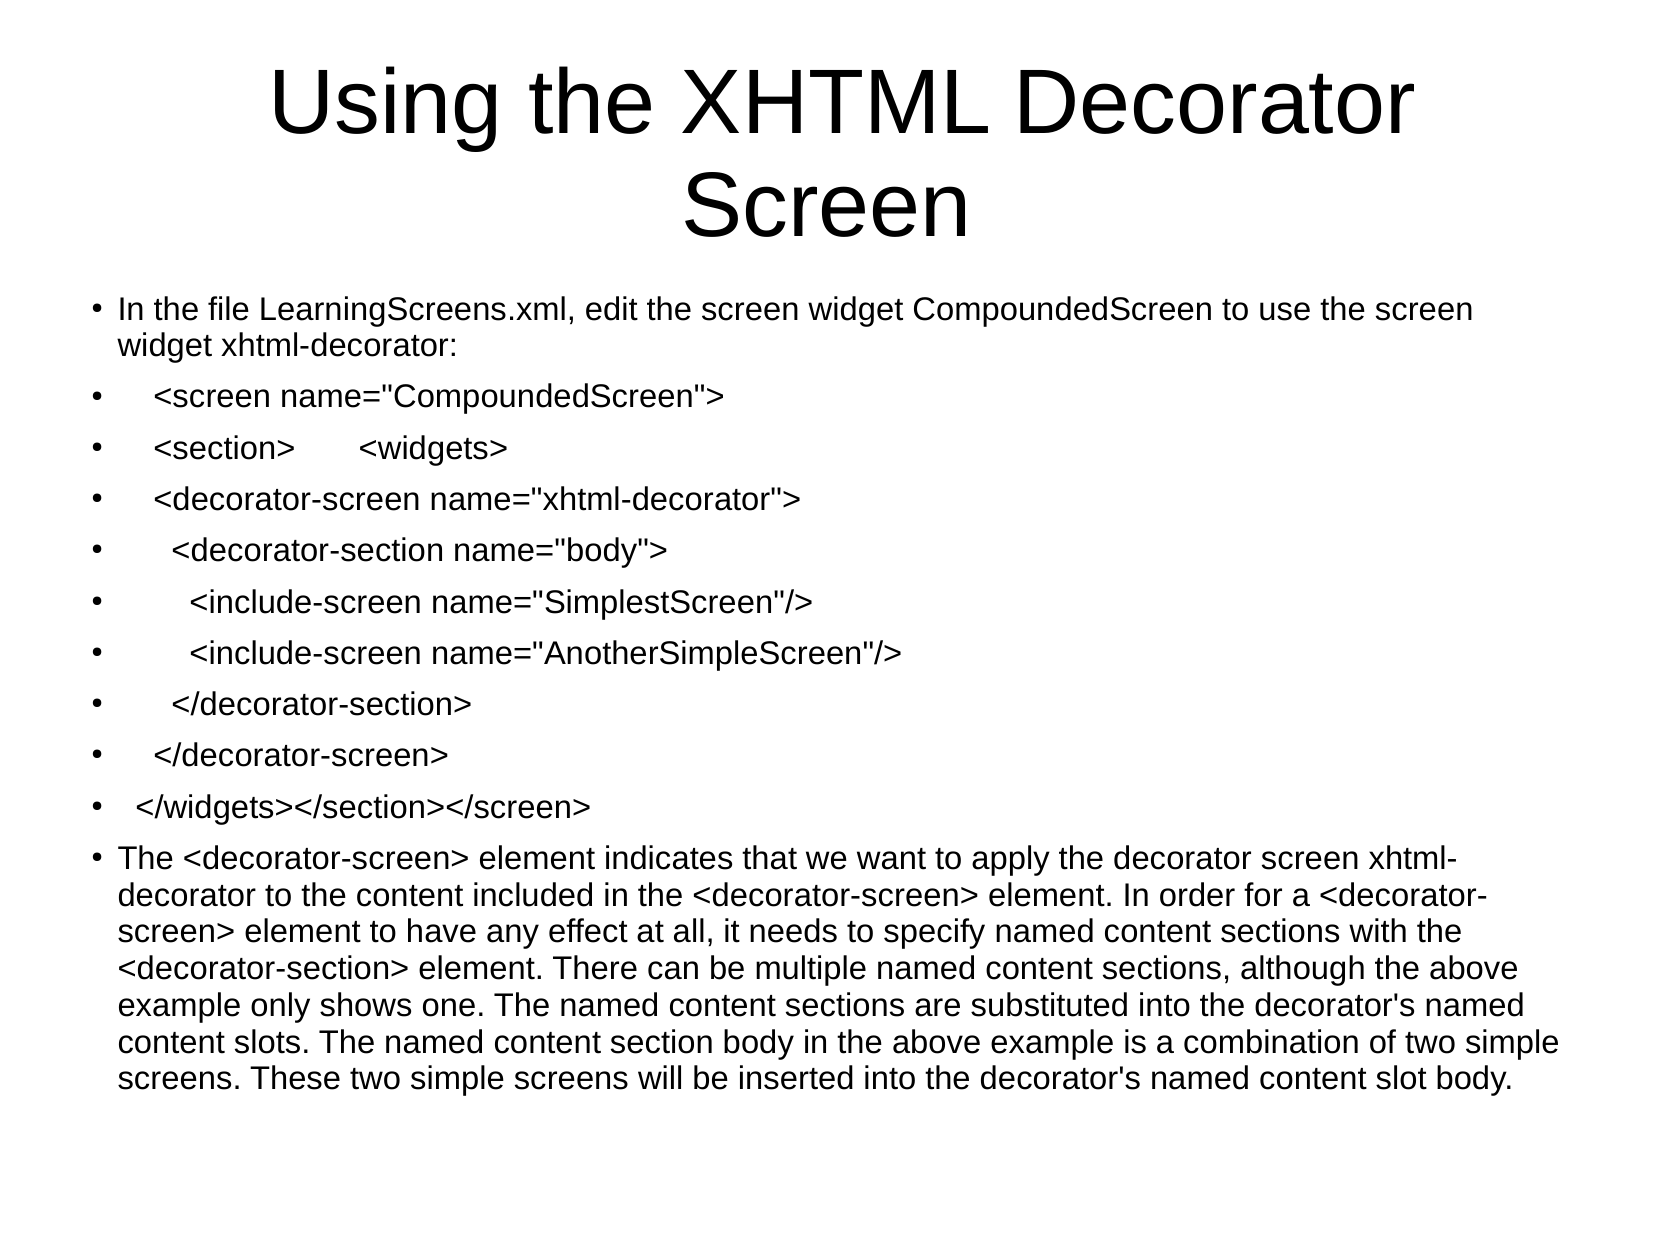

# Using the XHTML Decorator Screen
In the file LearningScreens.xml, edit the screen widget CompoundedScreen to use the screen widget xhtml-decorator:
 <screen name="CompoundedScreen">
 <section> <widgets>
 <decorator-screen name="xhtml-decorator">
 <decorator-section name="body">
 <include-screen name="SimplestScreen"/>
 <include-screen name="AnotherSimpleScreen"/>
 </decorator-section>
 </decorator-screen>
 </widgets></section></screen>
The <decorator-screen> element indicates that we want to apply the decorator screen xhtml-decorator to the content included in the <decorator-screen> element. In order for a <decorator-screen> element to have any effect at all, it needs to specify named content sections with the <decorator-section> element. There can be multiple named content sections, although the above example only shows one. The named content sections are substituted into the decorator's named content slots. The named content section body in the above example is a combination of two simple screens. These two simple screens will be inserted into the decorator's named content slot body.